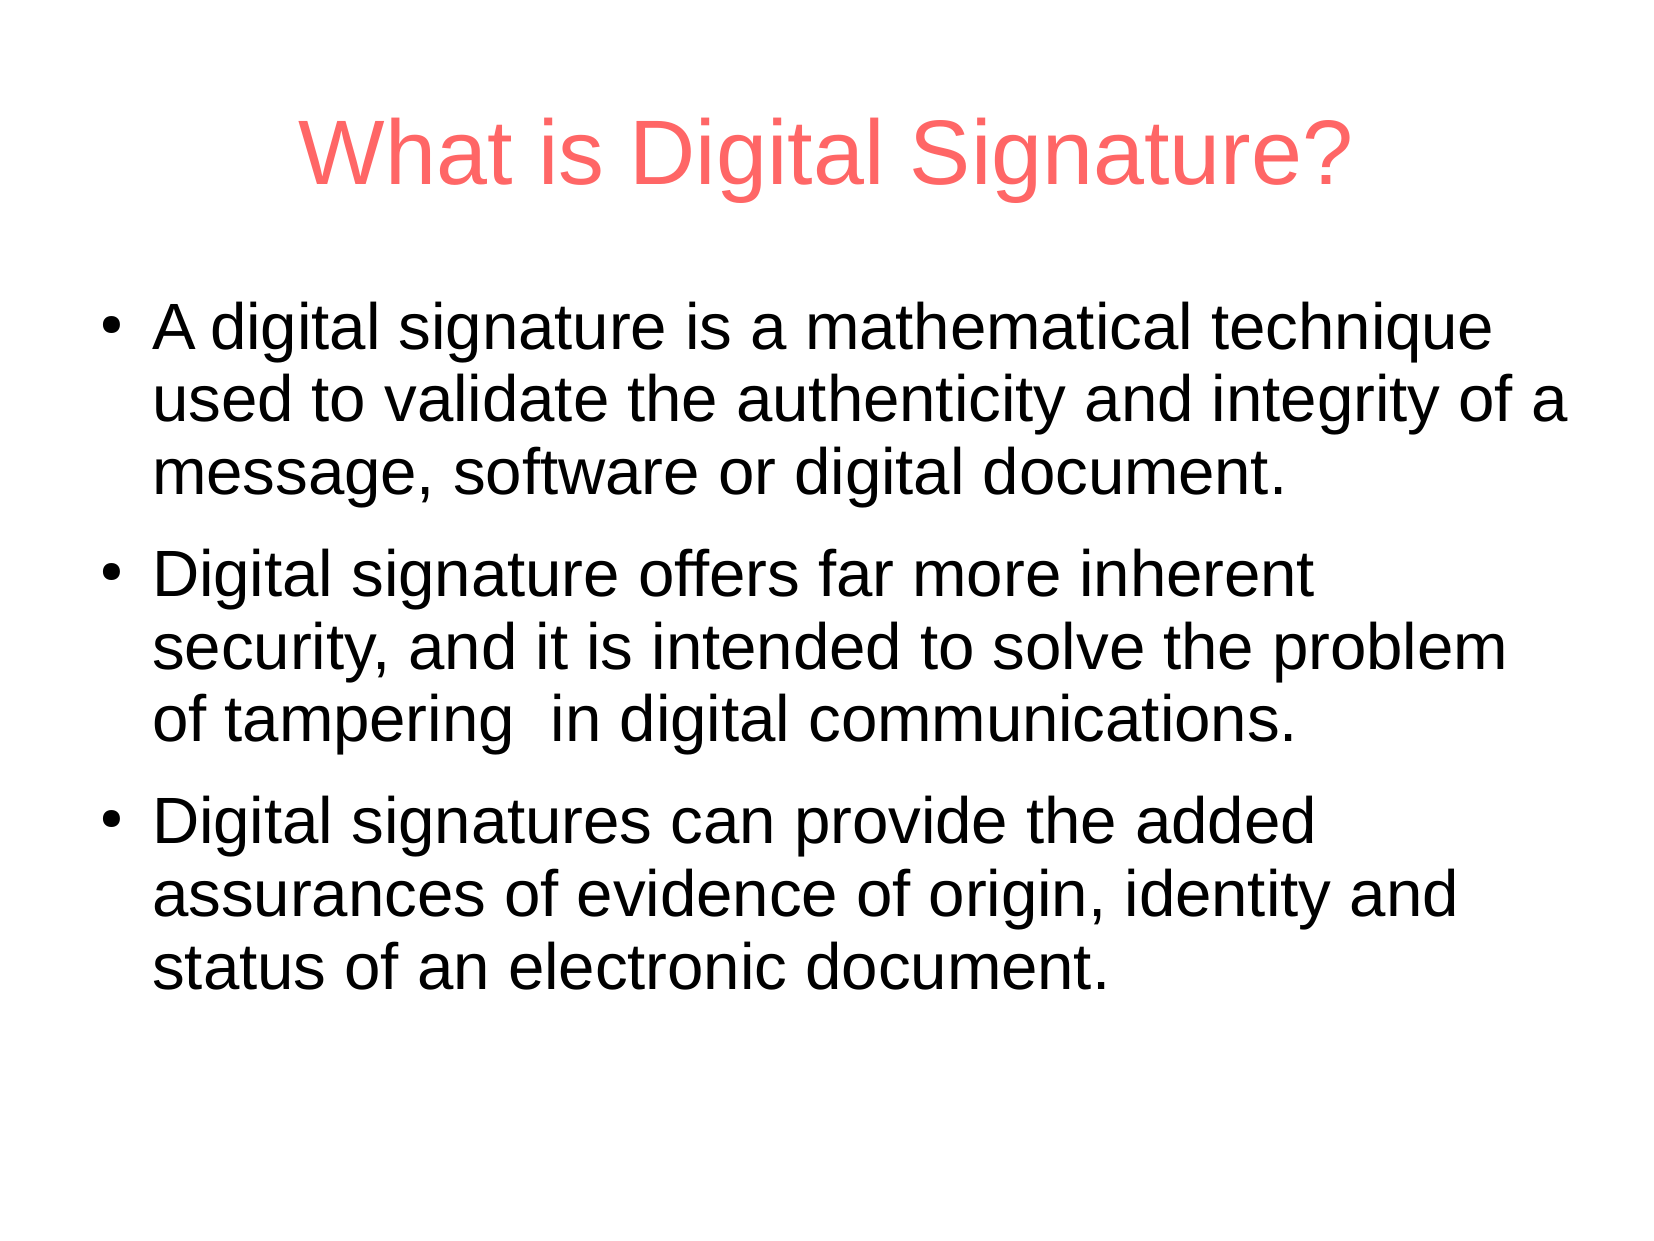

# What is Digital Signature?
A digital signature is a mathematical technique used to validate the authenticity and integrity of a message, software or digital document.
Digital signature offers far more inherent security, and it is intended to solve the problem of tampering in digital communications.
Digital signatures can provide the added assurances of evidence of origin, identity and status of an electronic document.